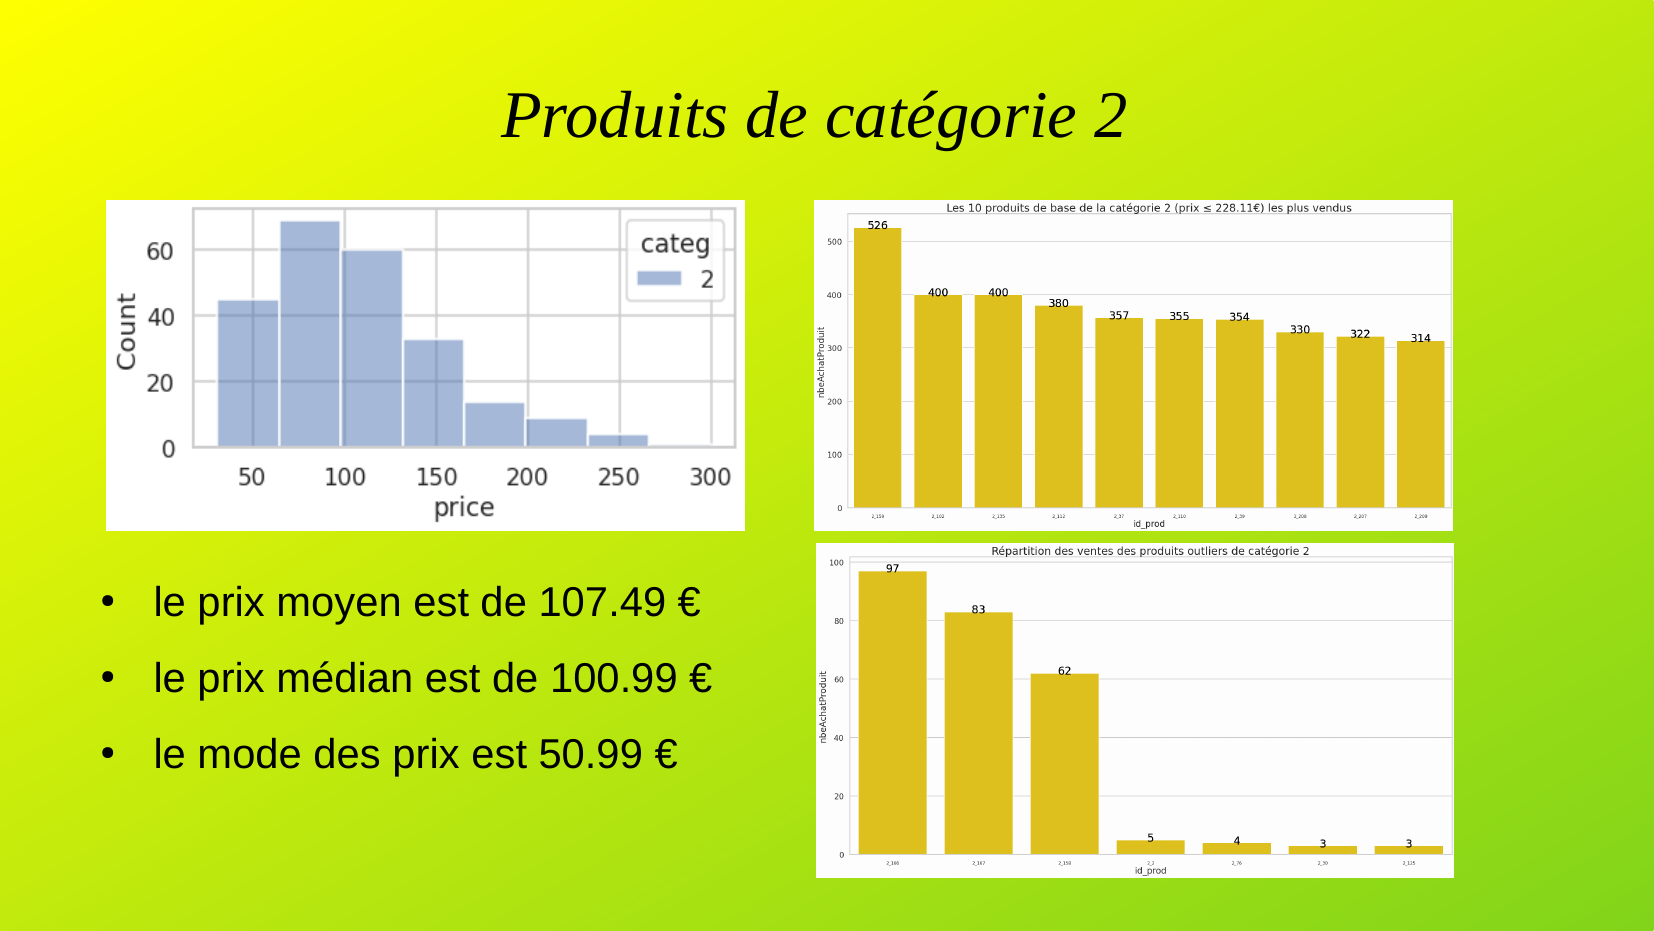

# Produits de catégorie 2
le prix moyen est de 107.49 €
le prix médian est de 100.99 €
le mode des prix est 50.99 €